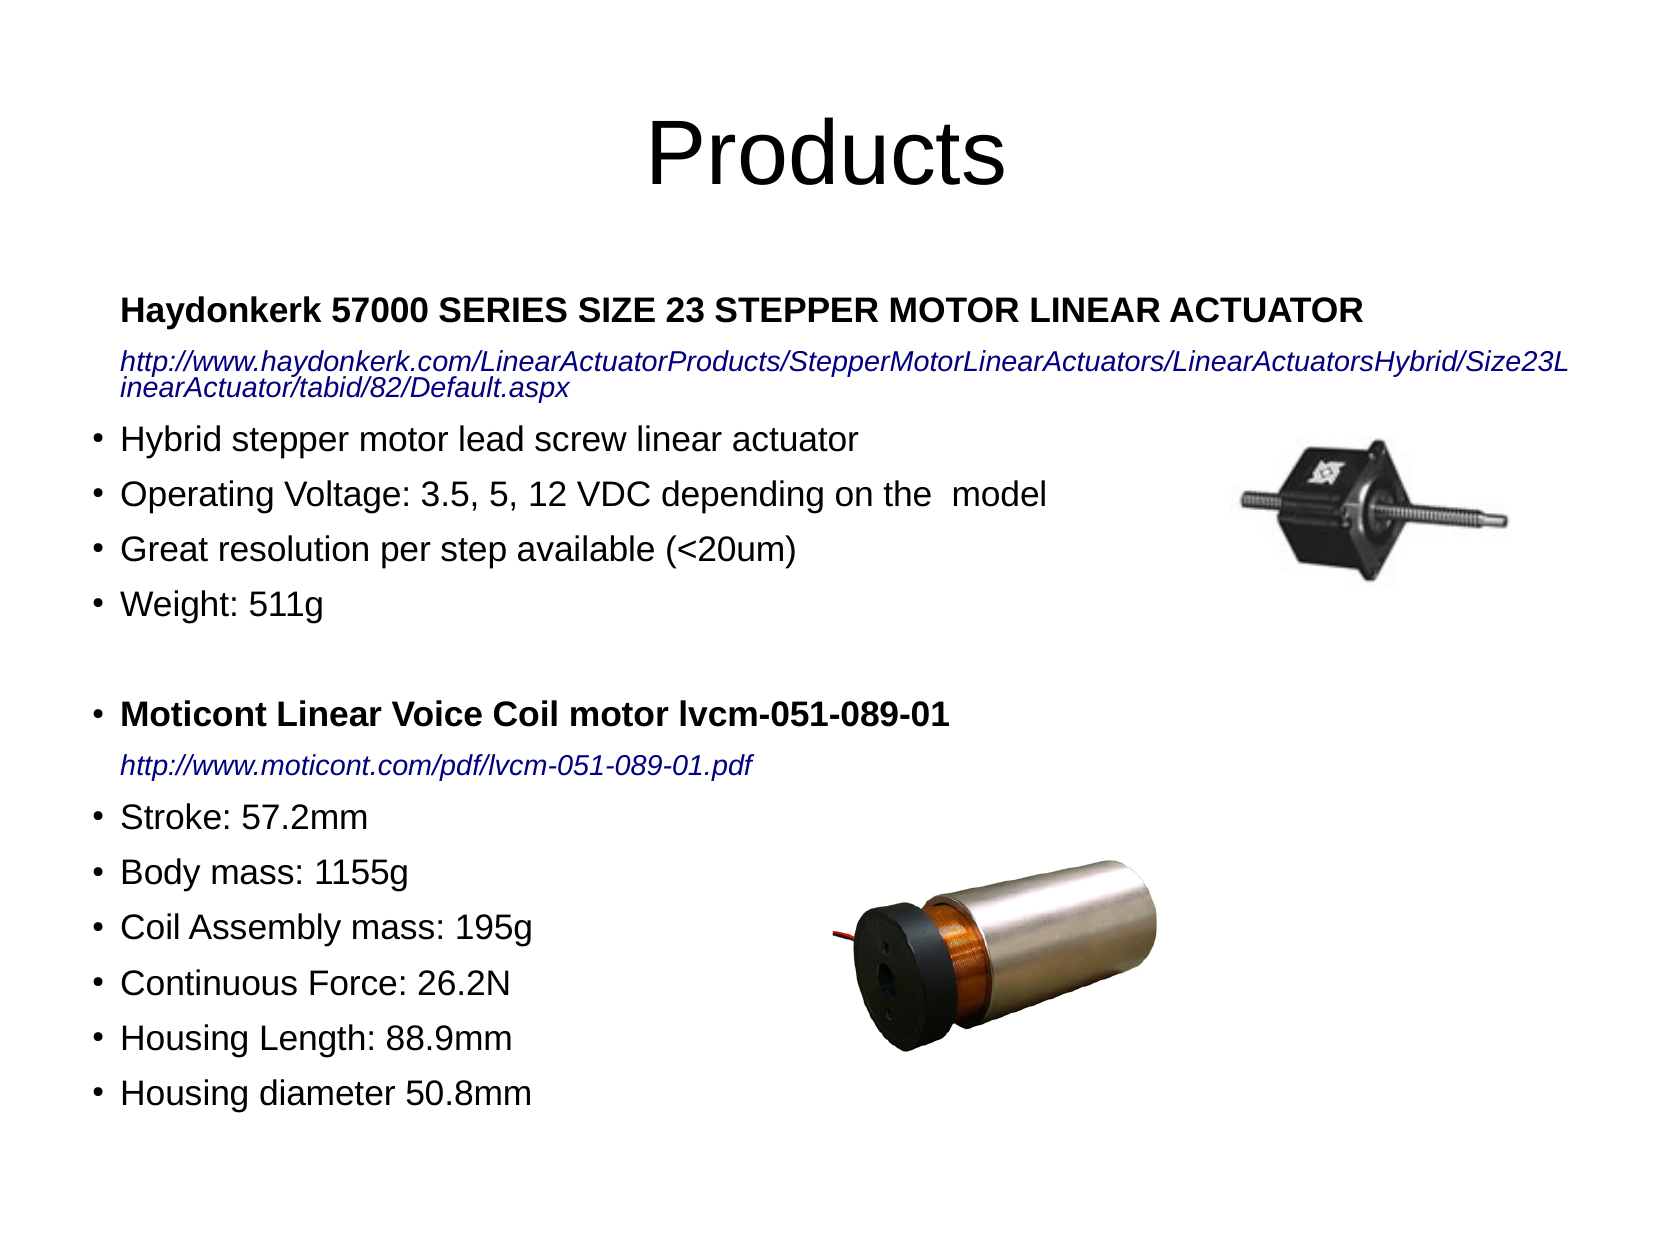

# Products
Haydonkerk 57000 SERIES SIZE 23 STEPPER MOTOR LINEAR ACTUATOR
http://www.haydonkerk.com/LinearActuatorProducts/StepperMotorLinearActuators/LinearActuatorsHybrid/Size23LinearActuator/tabid/82/Default.aspx
Hybrid stepper motor lead screw linear actuator
Operating Voltage: 3.5, 5, 12 VDC depending on the model
Great resolution per step available (<20um)
Weight: 511g
Moticont Linear Voice Coil motor lvcm-051-089-01
http://www.moticont.com/pdf/lvcm-051-089-01.pdf
Stroke: 57.2mm
Body mass: 1155g
Coil Assembly mass: 195g
Continuous Force: 26.2N
Housing Length: 88.9mm
Housing diameter 50.8mm